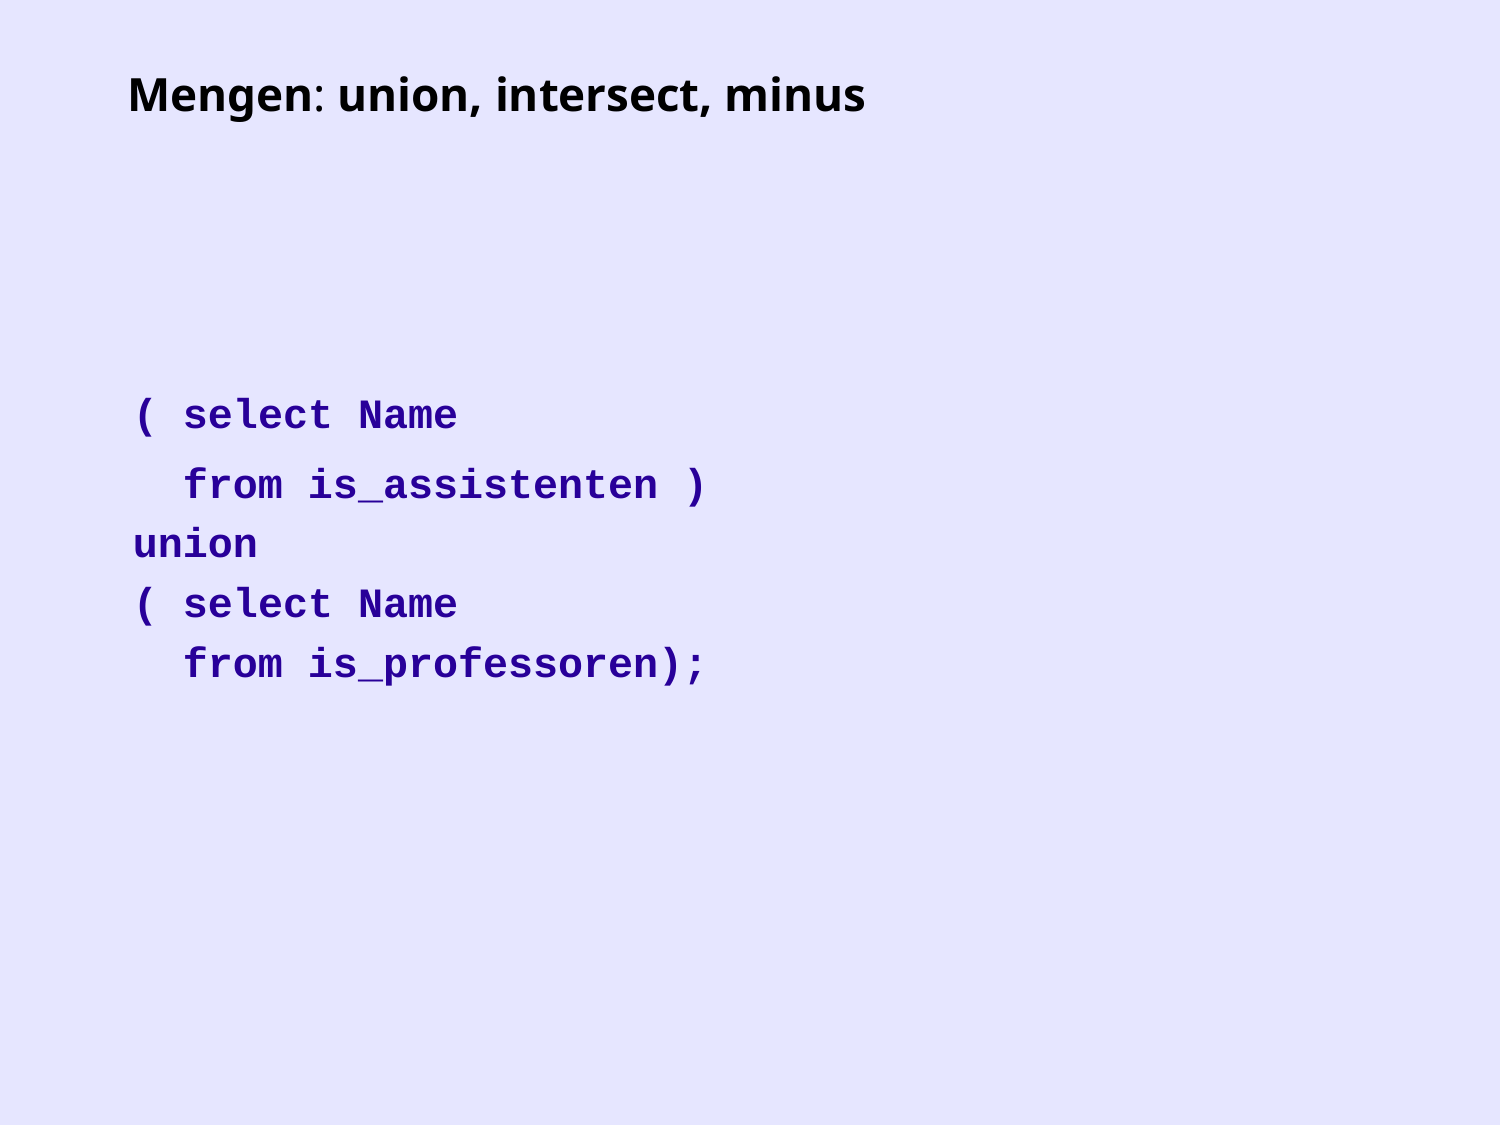

# Mengen: union, intersect, minus
( select Name
 from is_assistenten )‏
union
( select Name
 from is_professoren);